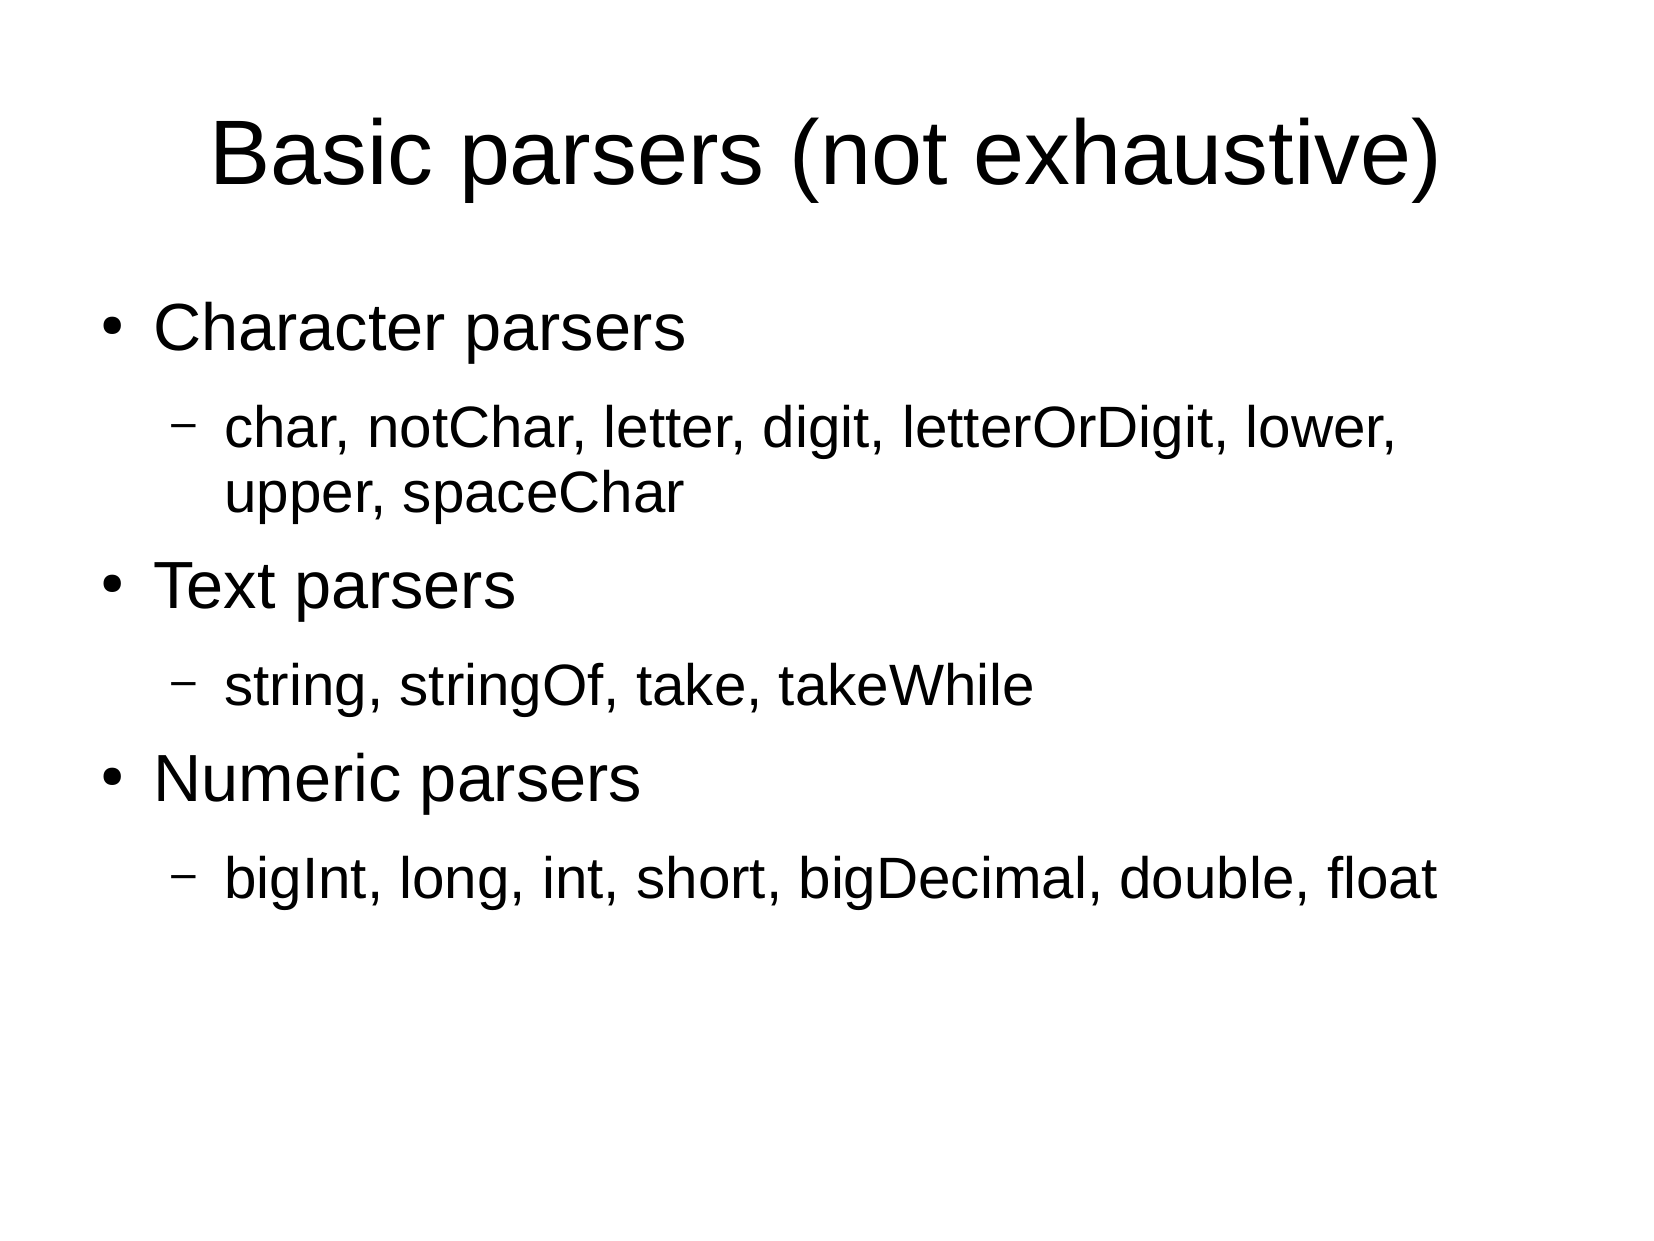

# Basic parsers (not exhaustive)
Character parsers
char, notChar, letter, digit, letterOrDigit, lower, upper, spaceChar
Text parsers
string, stringOf, take, takeWhile
Numeric parsers
bigInt, long, int, short, bigDecimal, double, float